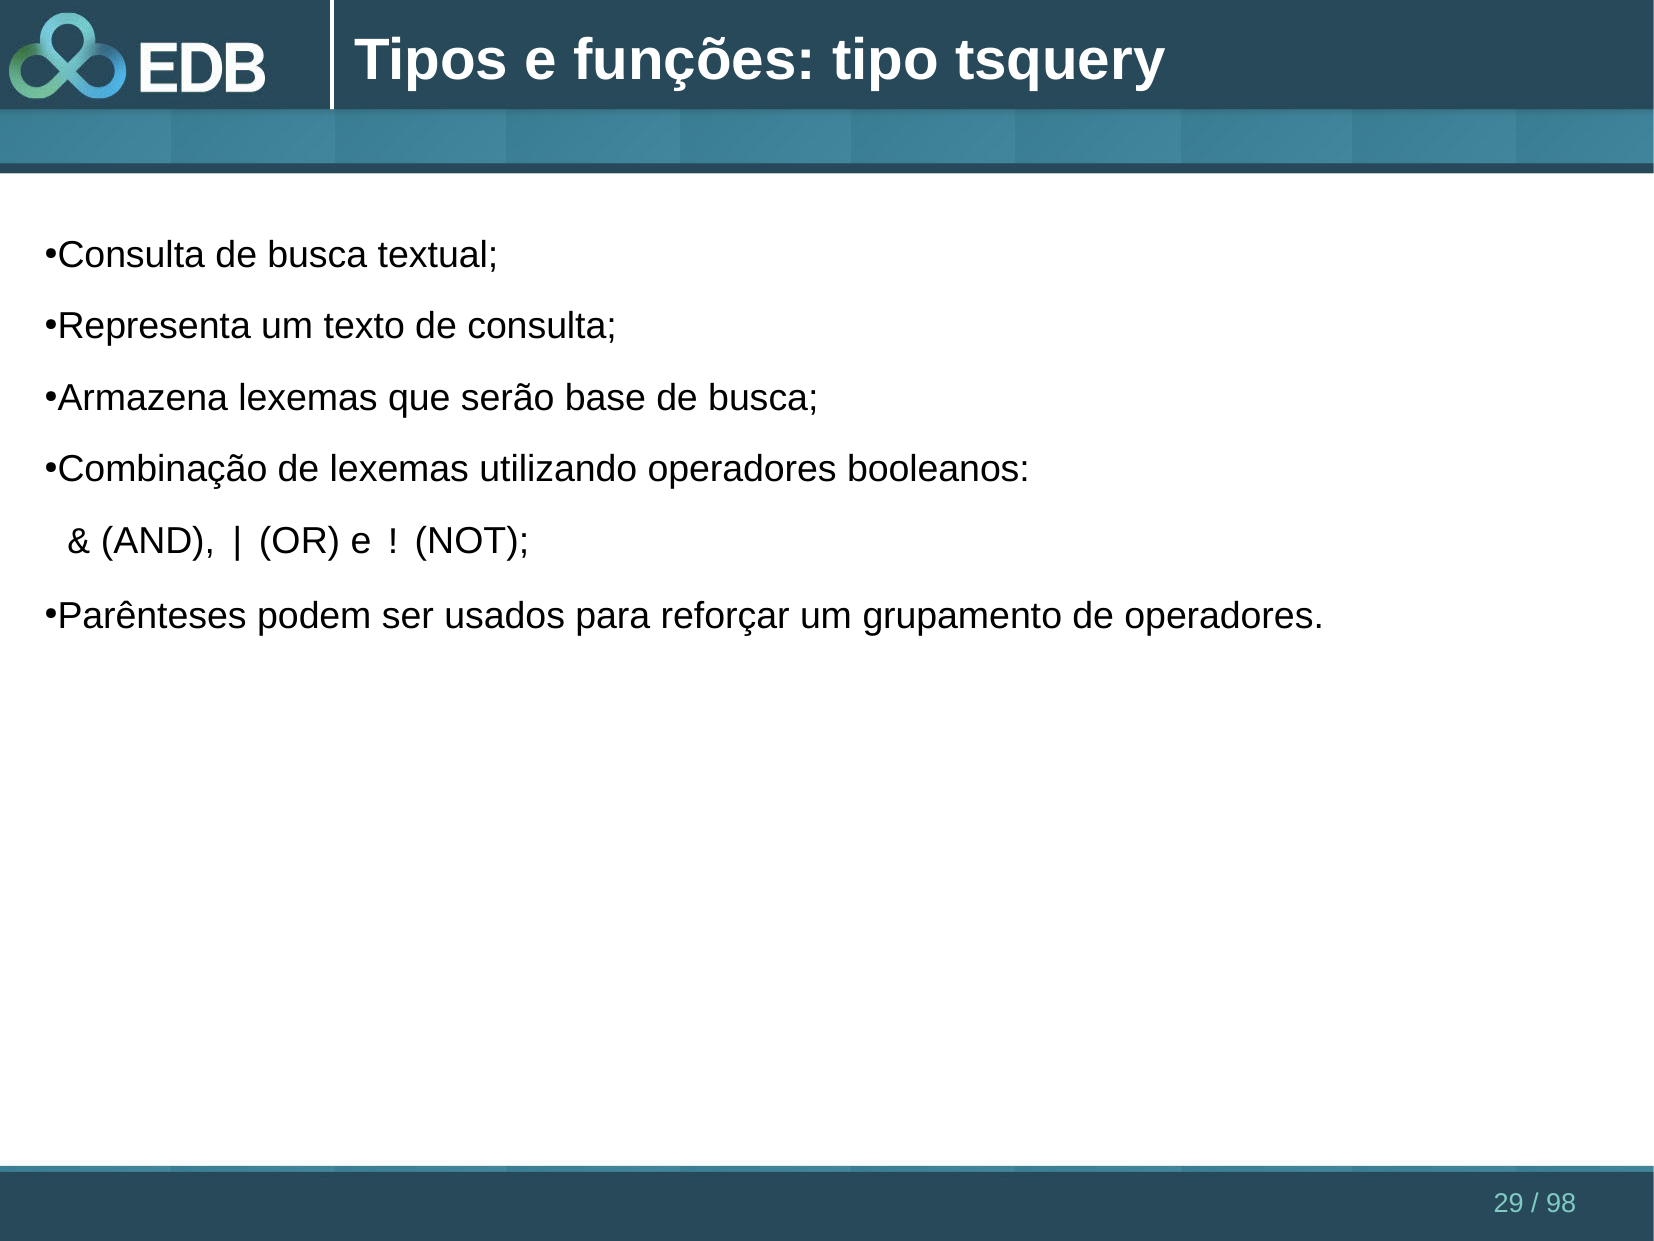

# Tipos e funções: tipo tsquery
Consulta de busca textual;
Representa um texto de consulta;
Armazena lexemas que serão base de busca;
Combinação de lexemas utilizando operadores booleanos:
 & (AND), | (OR) e ! (NOT);
Parênteses podem ser usados para reforçar um grupamento de operadores.